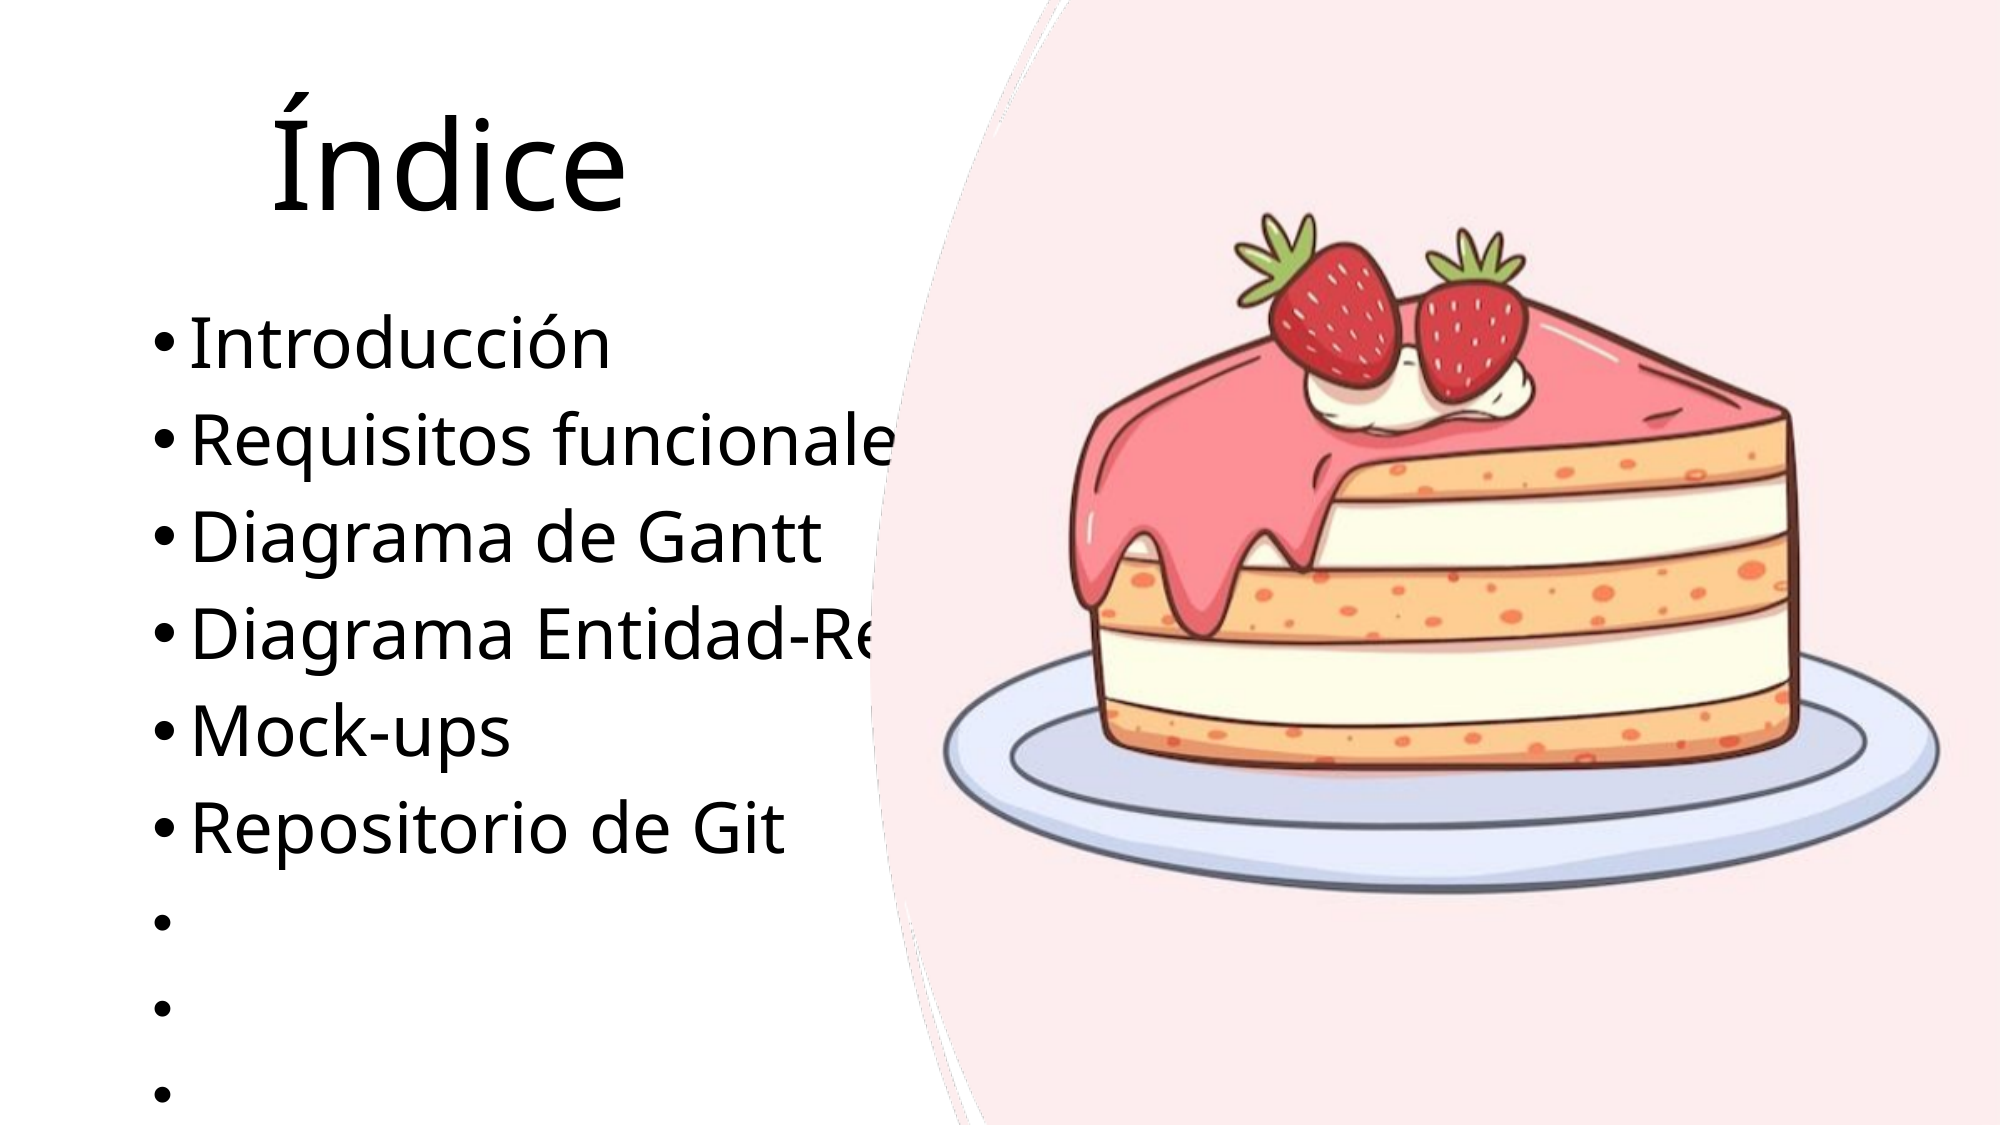

# Índice
Introducción
Requisitos funcionales
Diagrama de Gantt
Diagrama Entidad-Relación
Mock-ups
Repositorio de Git